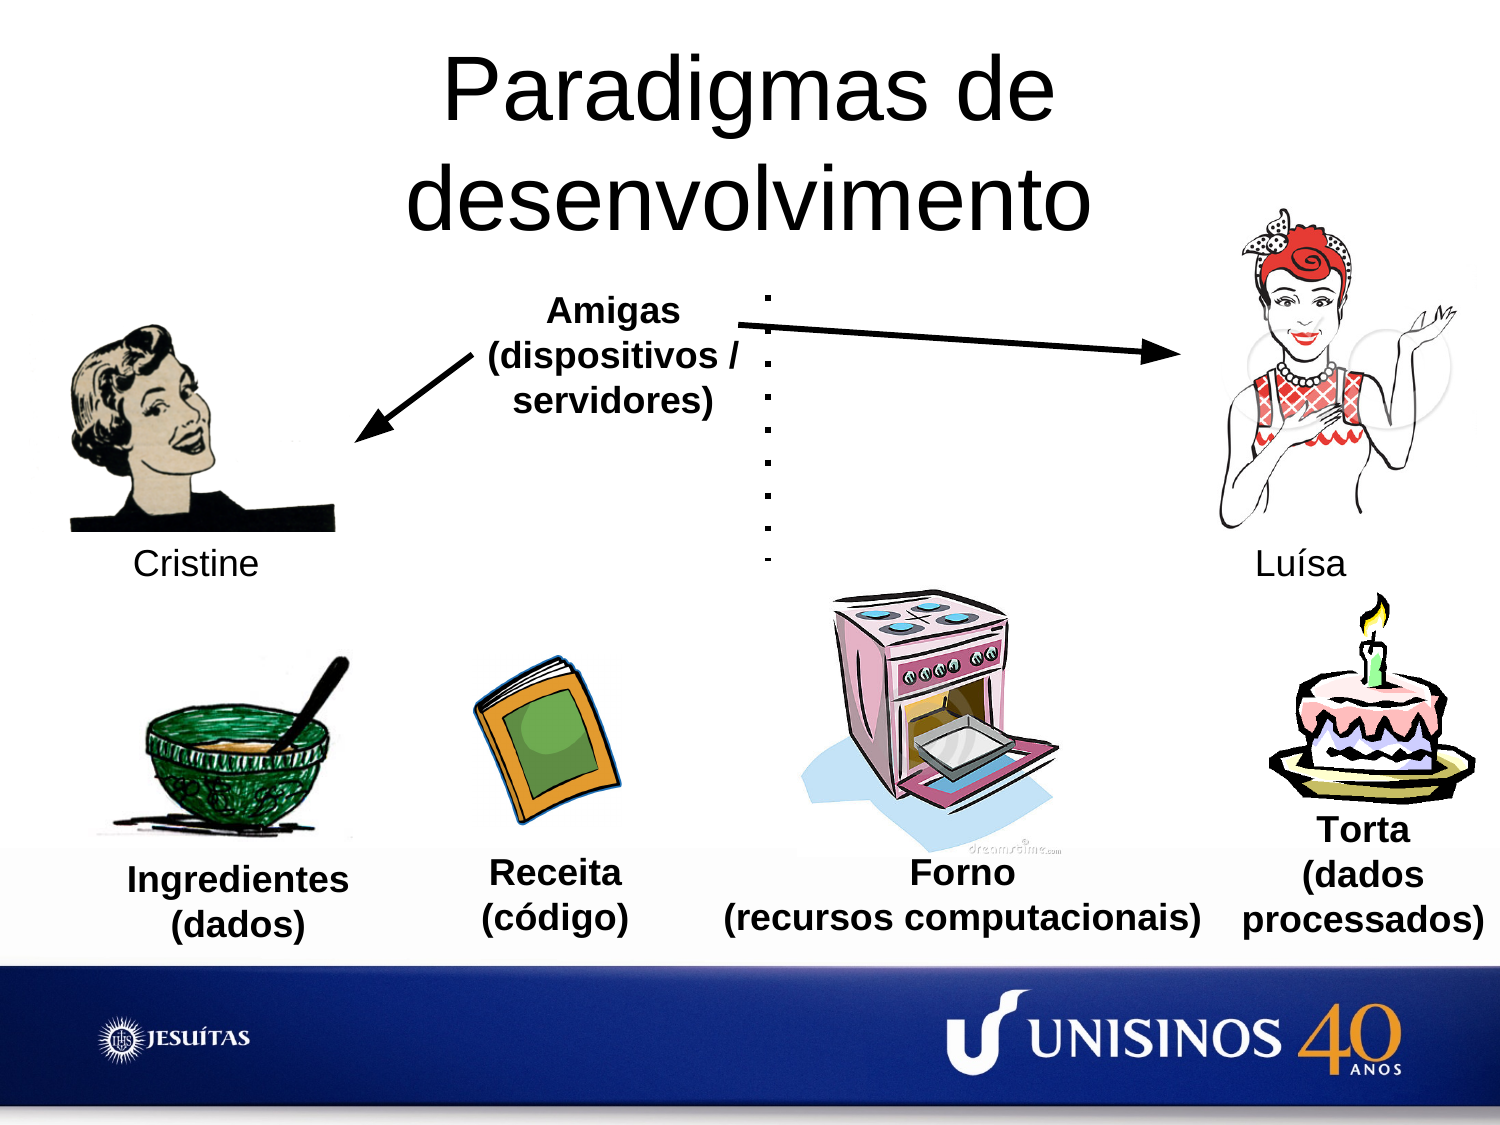

# Paradigmas de desenvolvimento
Amigas
(dispositivos /
servidores)
Cristine
Luísa
Torta
(dados
processados)
Receita
(código)
Forno
(recursos computacionais)
Ingredientes
(dados)
32